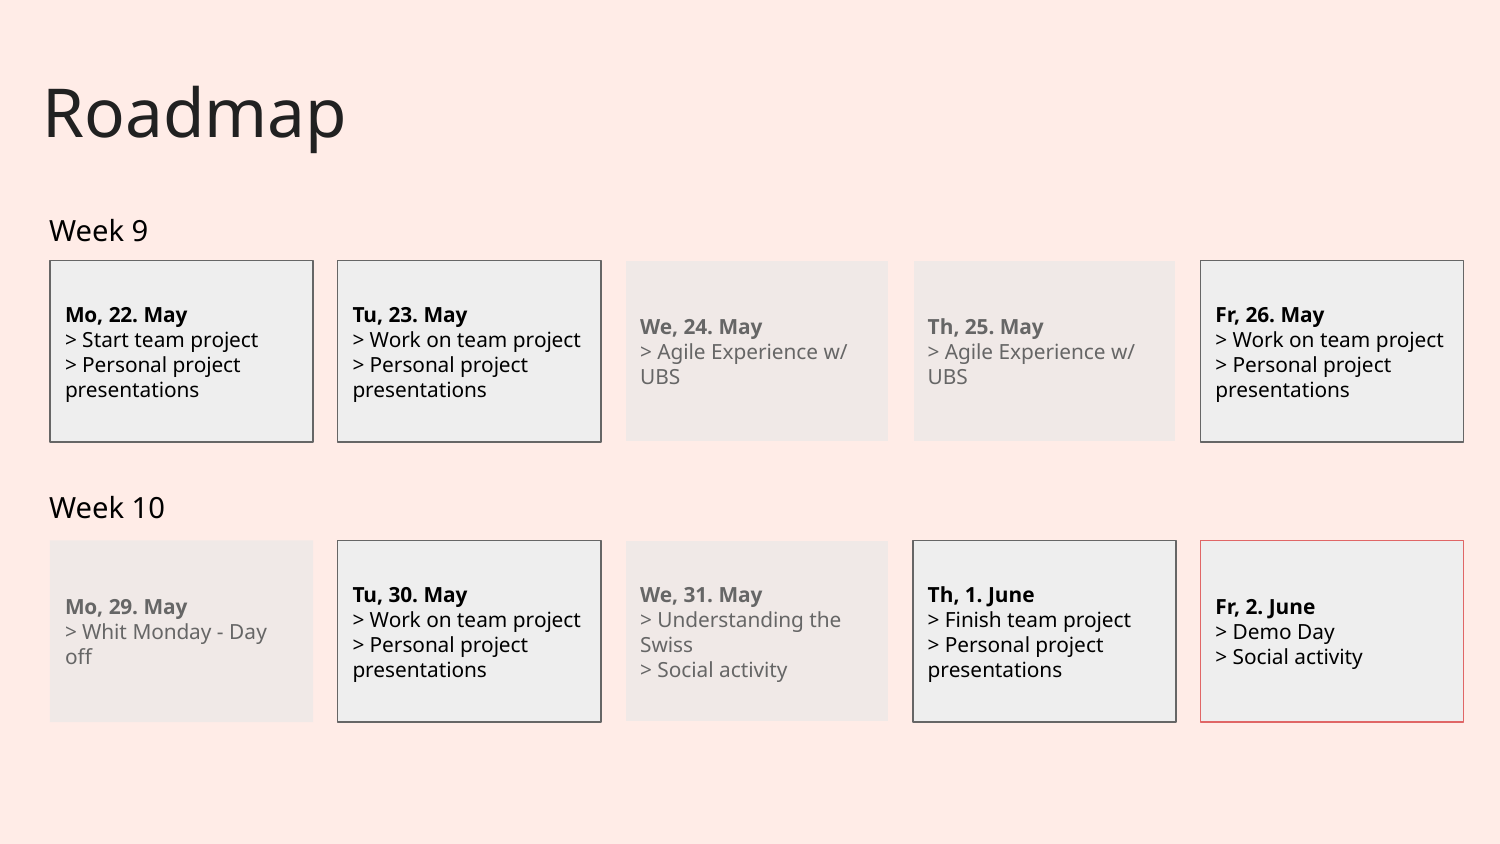

# Roadmap
Week 9
Mo, 22. May
> Start team project
> Personal project presentations
Tu, 23. May
> Work on team project
> Personal project presentations
We, 24. May
> Agile Experience w/ UBS
Th, 25. May
> Agile Experience w/ UBS
Fr, 26. May
> Work on team project
> Personal project presentations
Week 10
Mo, 29. May
> Whit Monday - Day off
Tu, 30. May
> Work on team project
> Personal project presentations
We, 31. May
> Understanding the Swiss
> Social activity
Th, 1. June
> Finish team project
> Personal project presentations
Fr, 2. June
> Demo Day
> Social activity